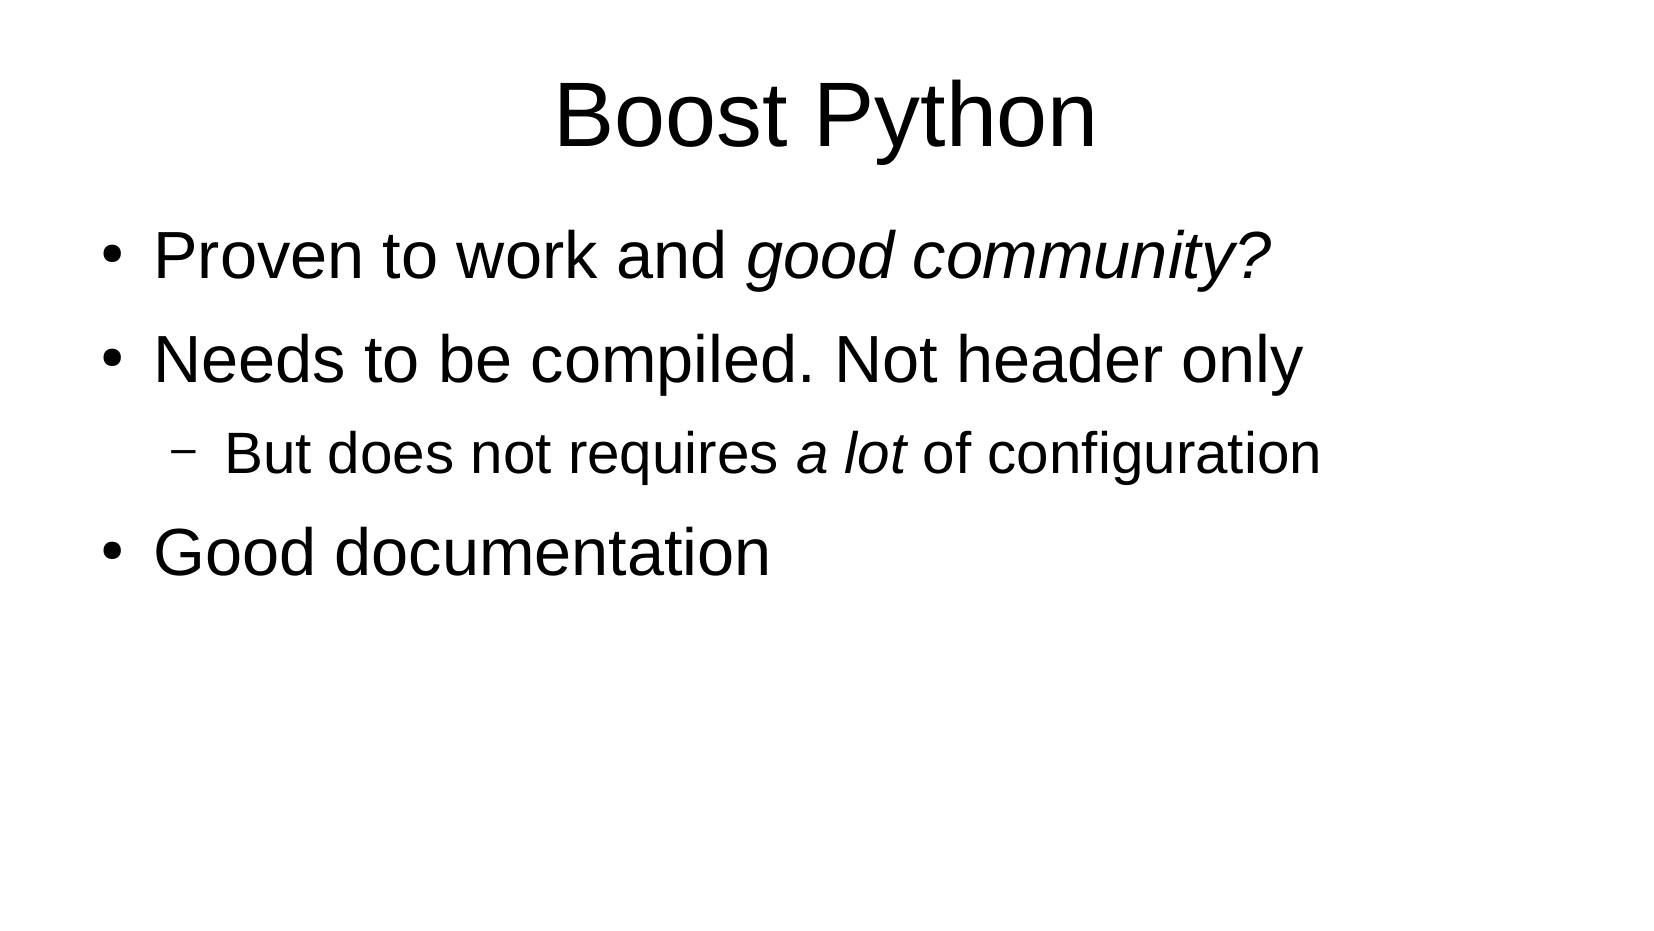

# Boost Python
Proven to work and good community?
Needs to be compiled. Not header only
But does not requires a lot of configuration
Good documentation